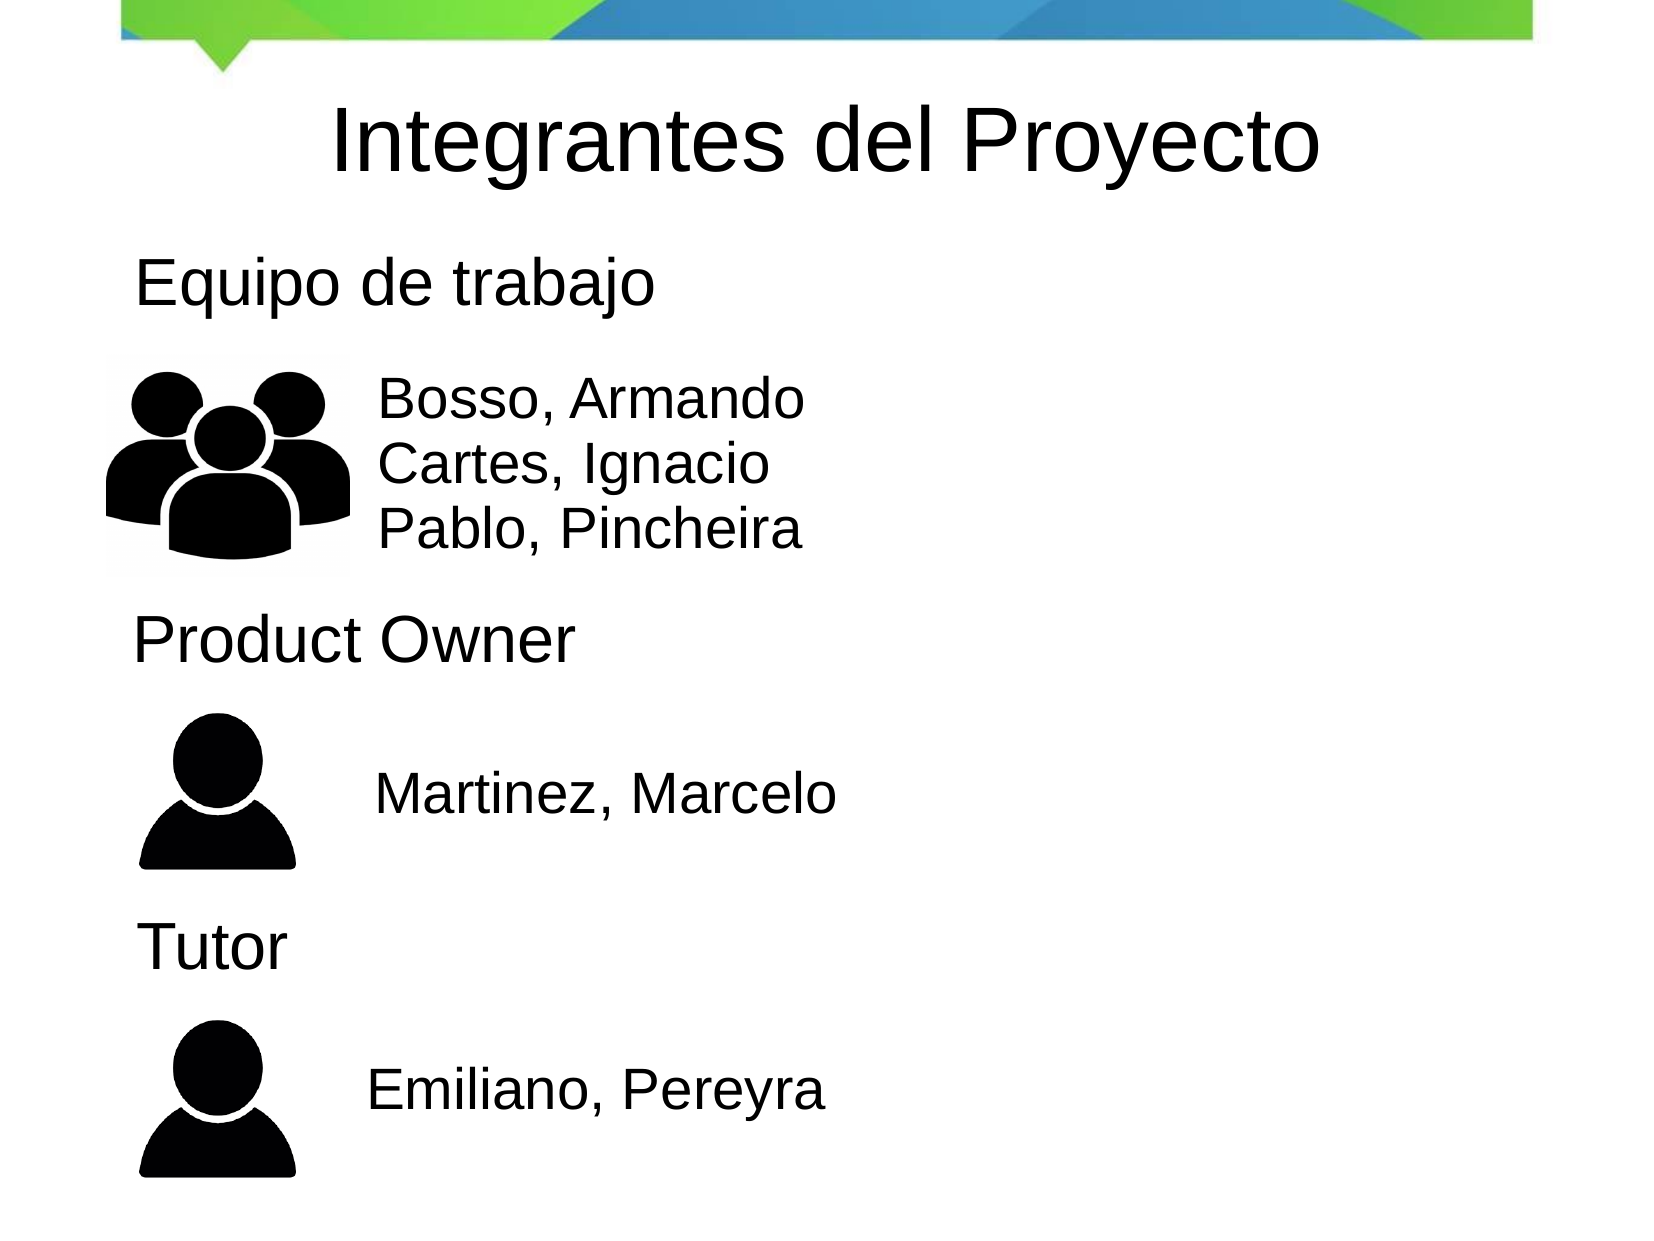

# Integrantes del Proyecto
Equipo de trabajo
Bosso, Armando
Cartes, Ignacio
Pablo, Pincheira
Product Owner
Martinez, Marcelo
Tutor
Emiliano, Pereyra